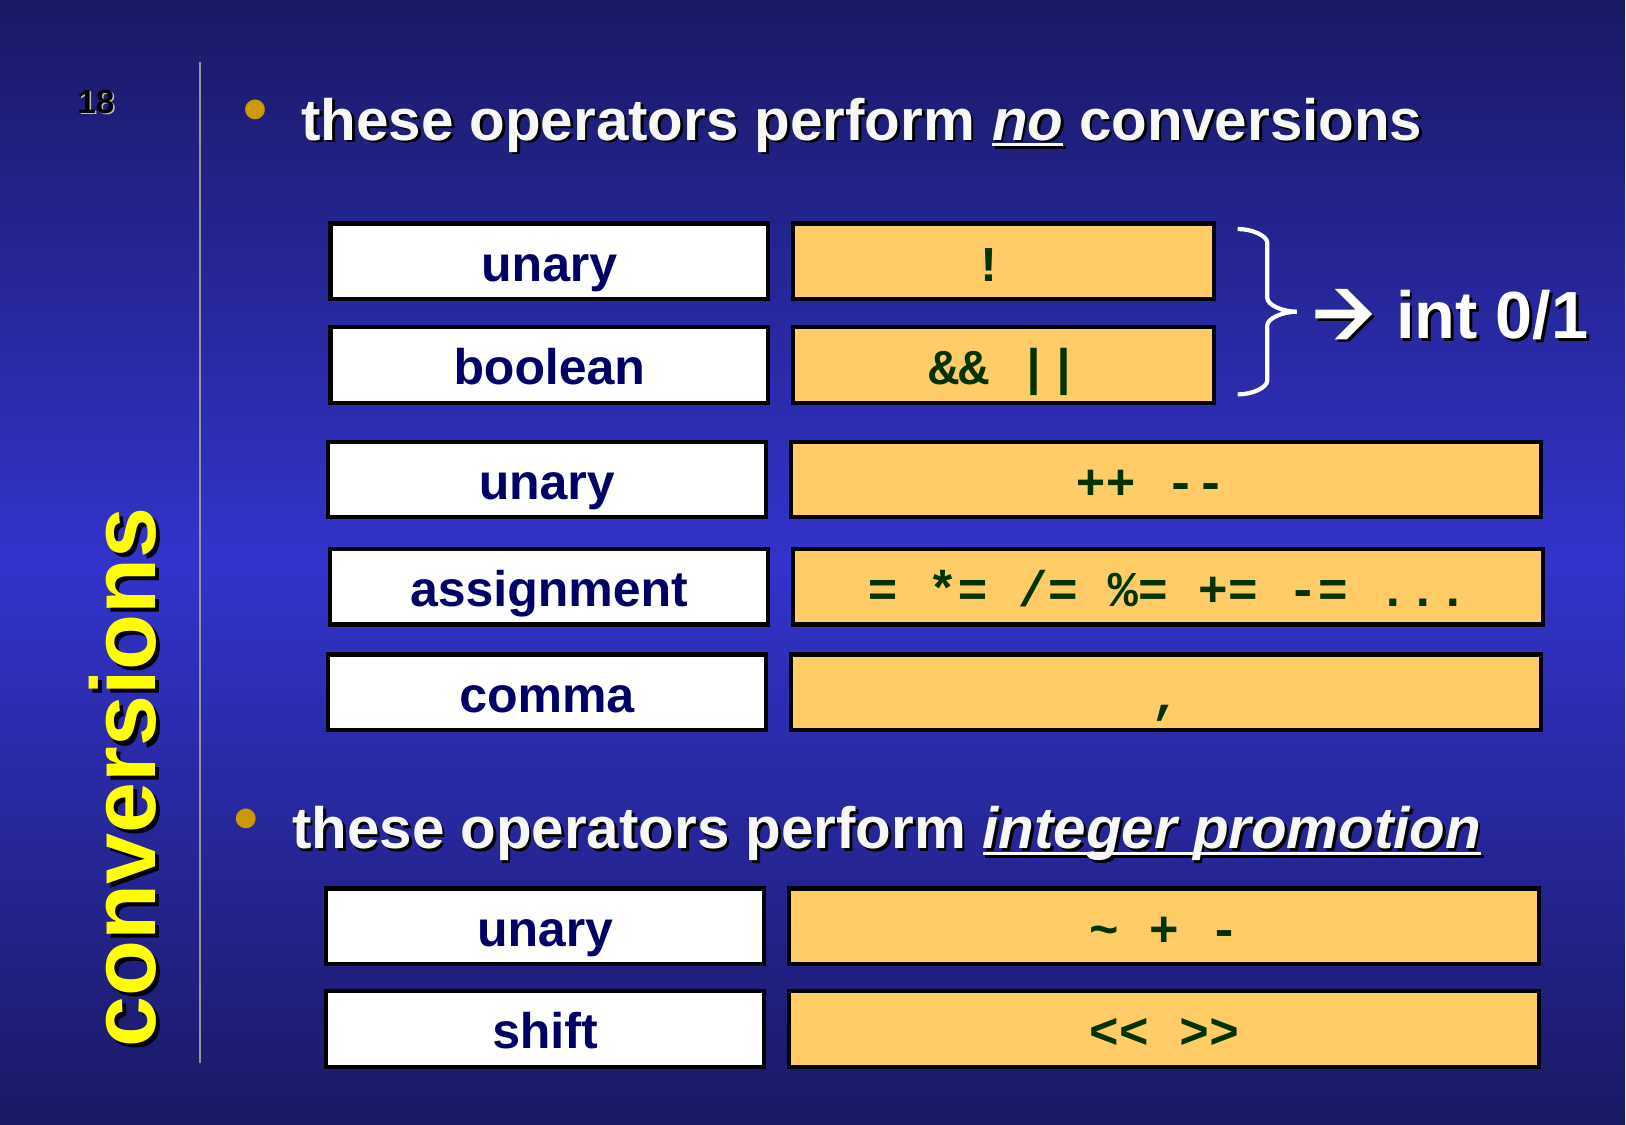

18
these operators perform no conversions
unary
!
 int 0/1
boolean
&& ||
unary
++ --
assignment
= *= /= %= += -= ...
# conversions
comma
,
these operators perform integer promotion
unary
~ + -
shift
<< >>